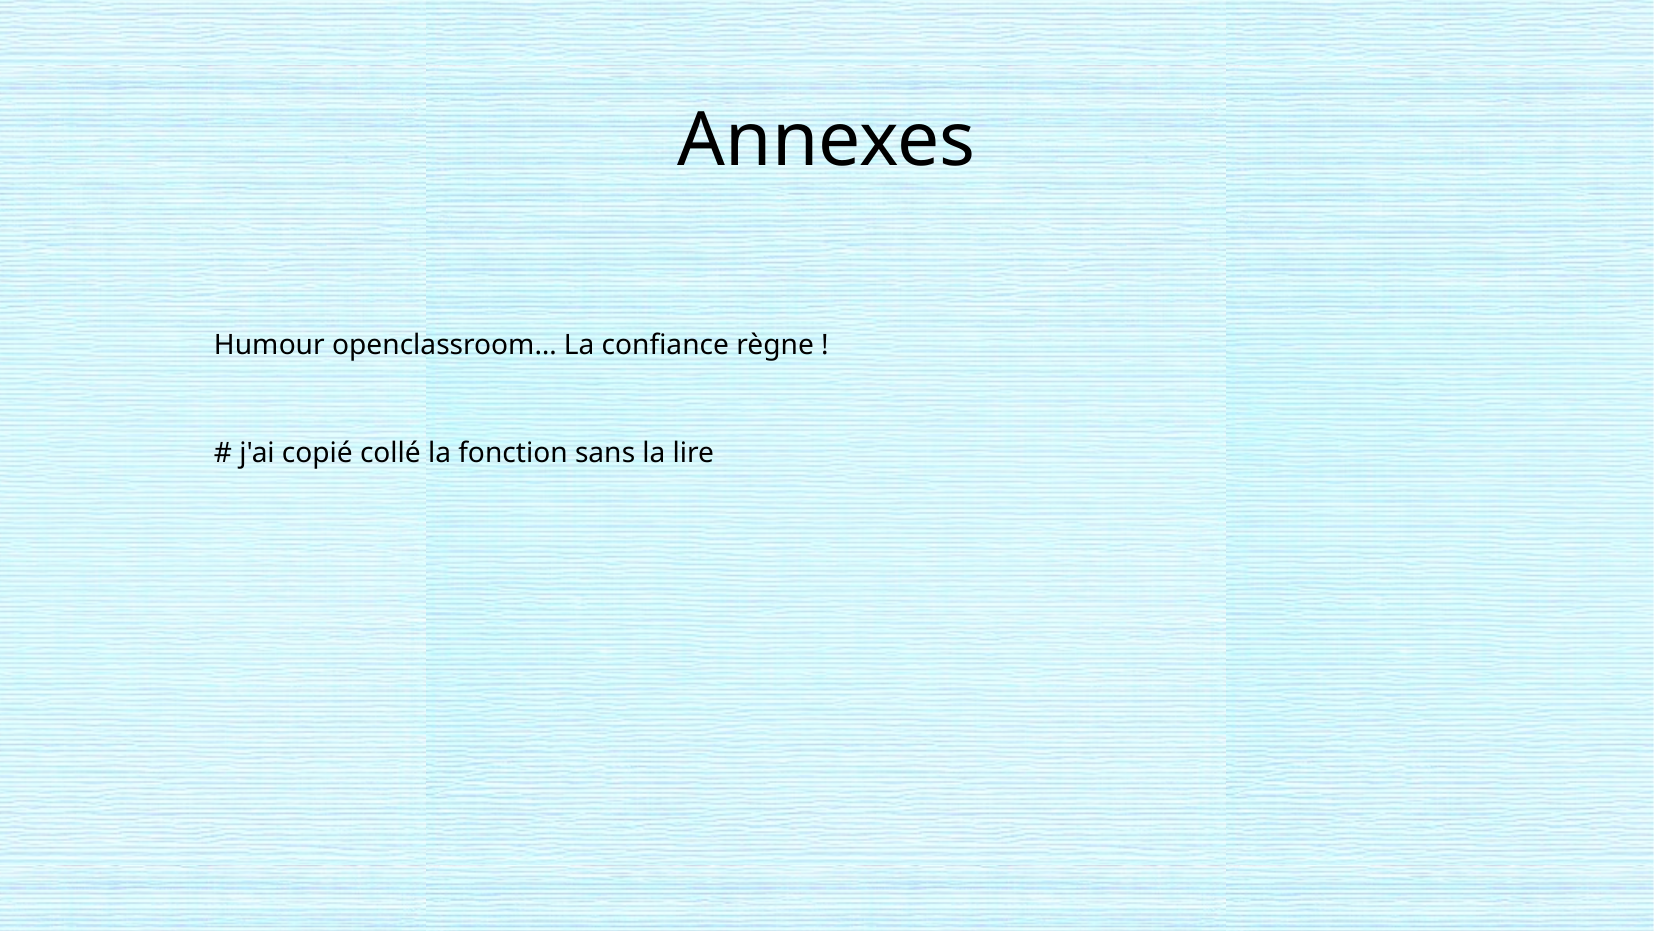

# Annexes
Humour openclassroom… La confiance règne !
# j'ai copié collé la fonction sans la lire